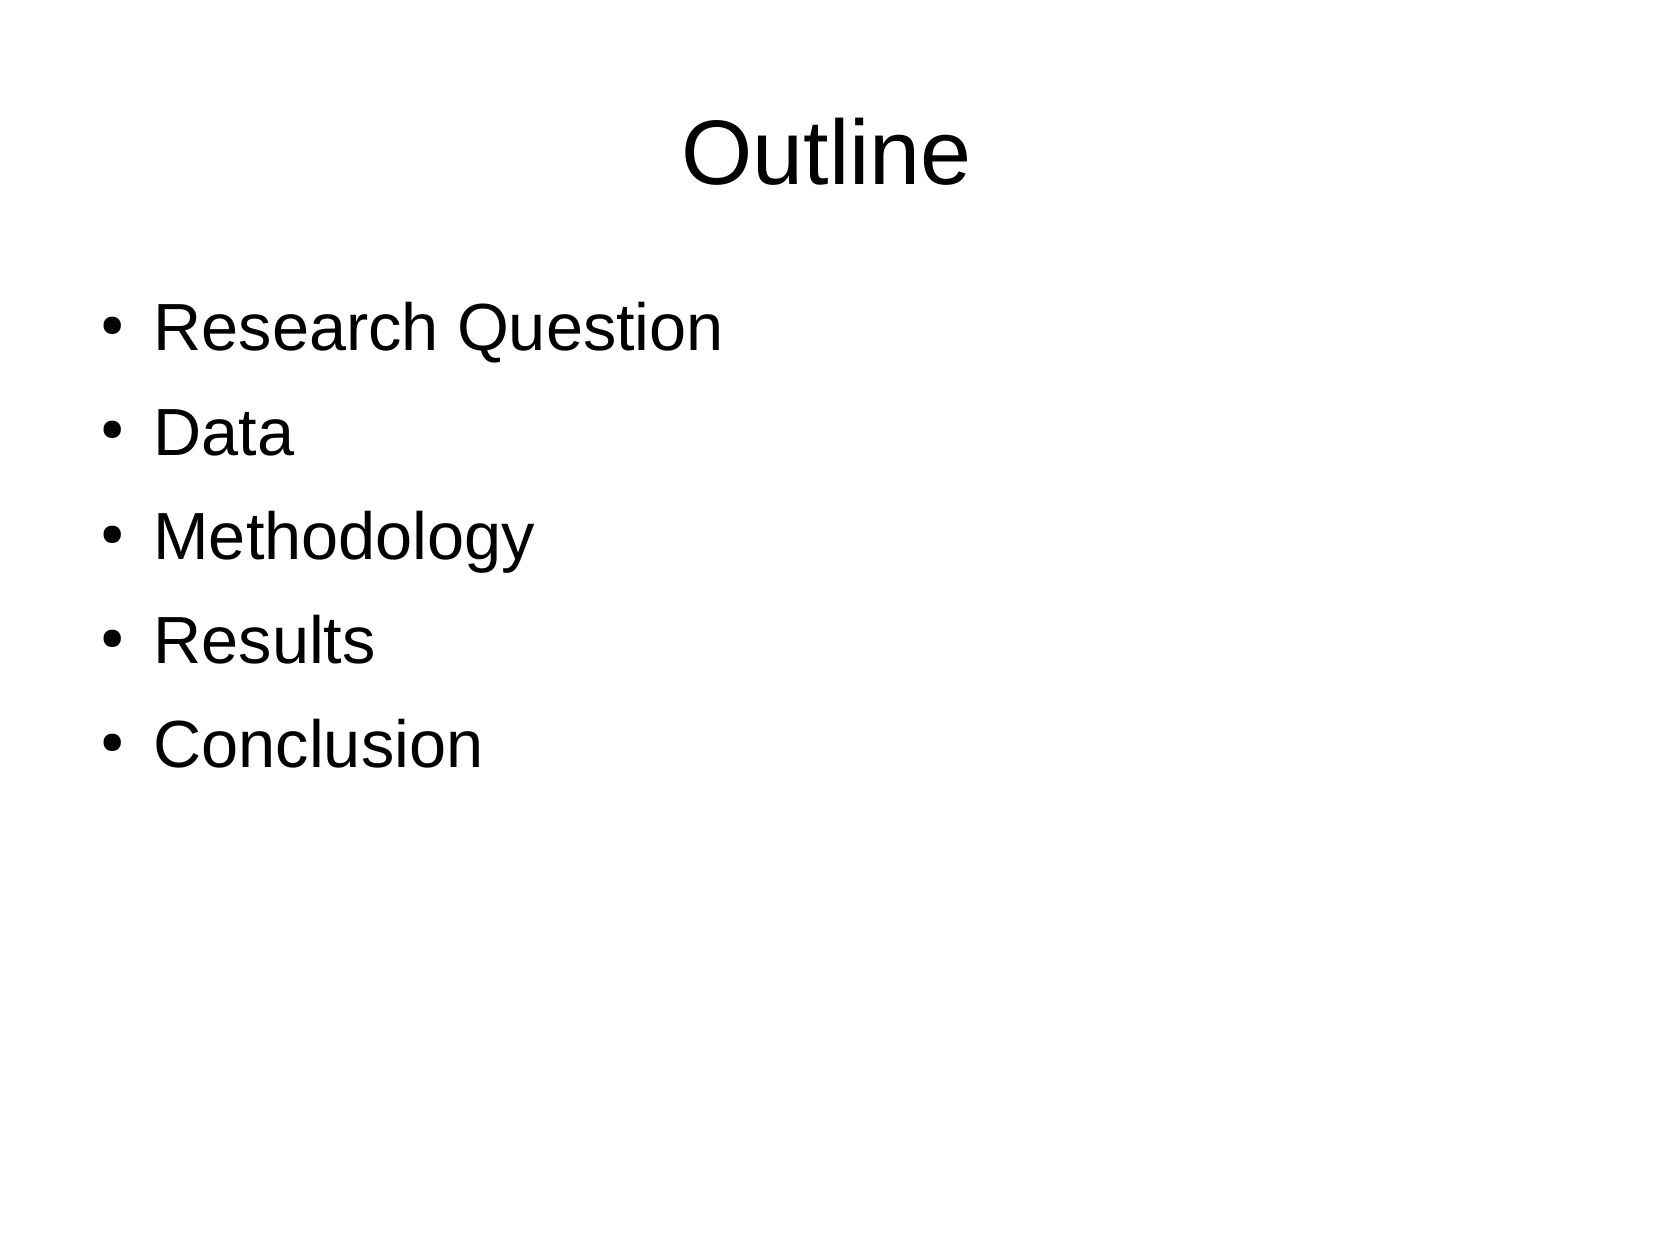

# Outline
Research Question
Data
Methodology
Results
Conclusion